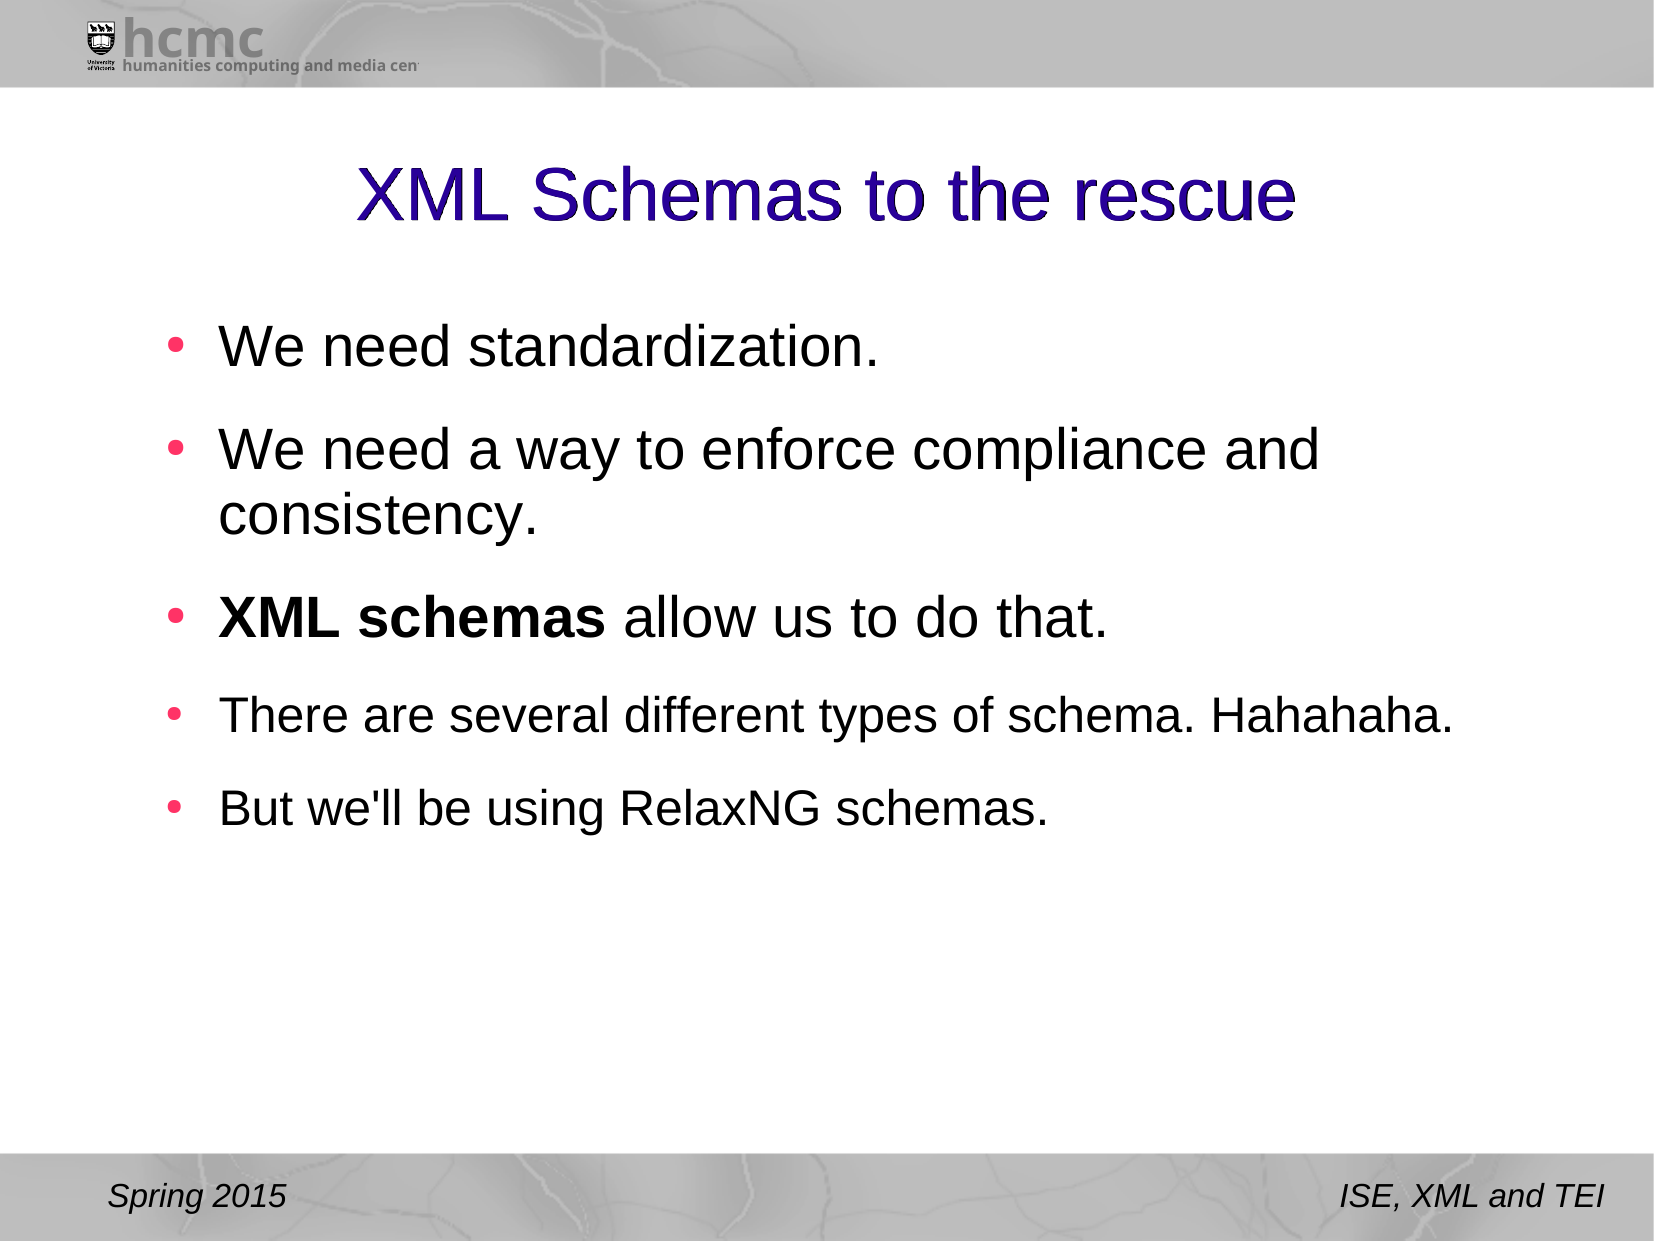

# XML Schemas to the rescue
We need standardization.
We need a way to enforce compliance and consistency.
XML schemas allow us to do that.
There are several different types of schema. Hahahaha.
But we'll be using RelaxNG schemas.